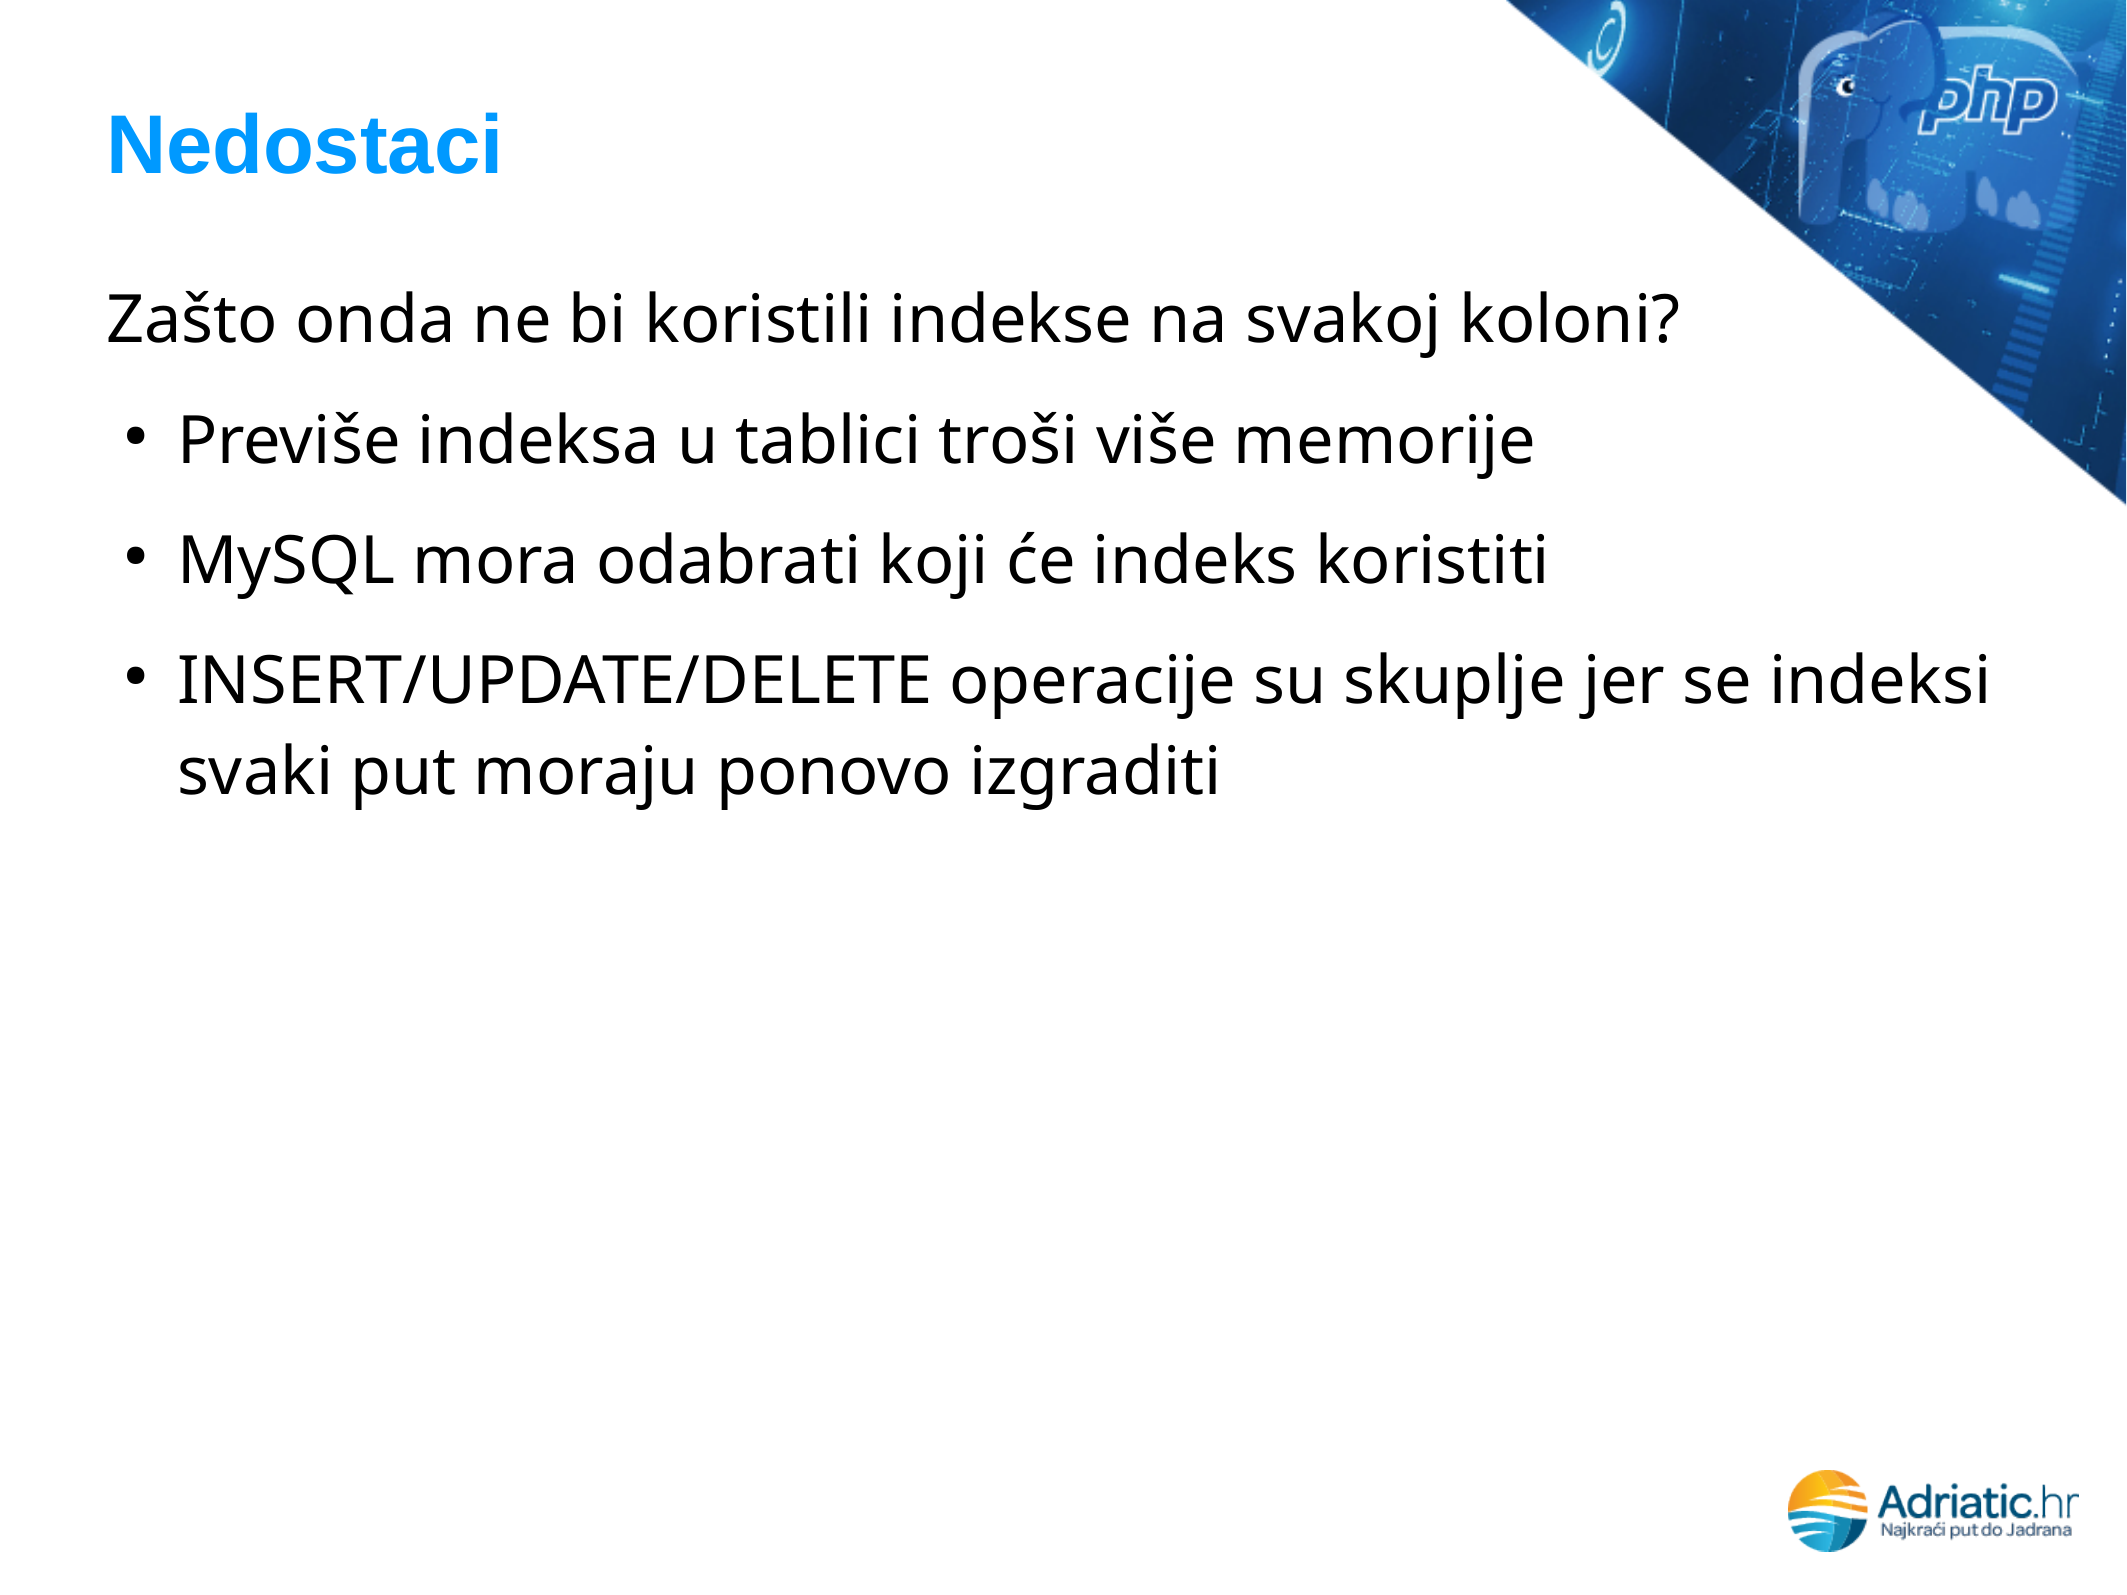

# Nedostaci
Zašto onda ne bi koristili indekse na svakoj koloni?
Previše indeksa u tablici troši više memorije
MySQL mora odabrati koji će indeks koristiti
INSERT/UPDATE/DELETE operacije su skuplje jer se indeksi svaki put moraju ponovo izgraditi